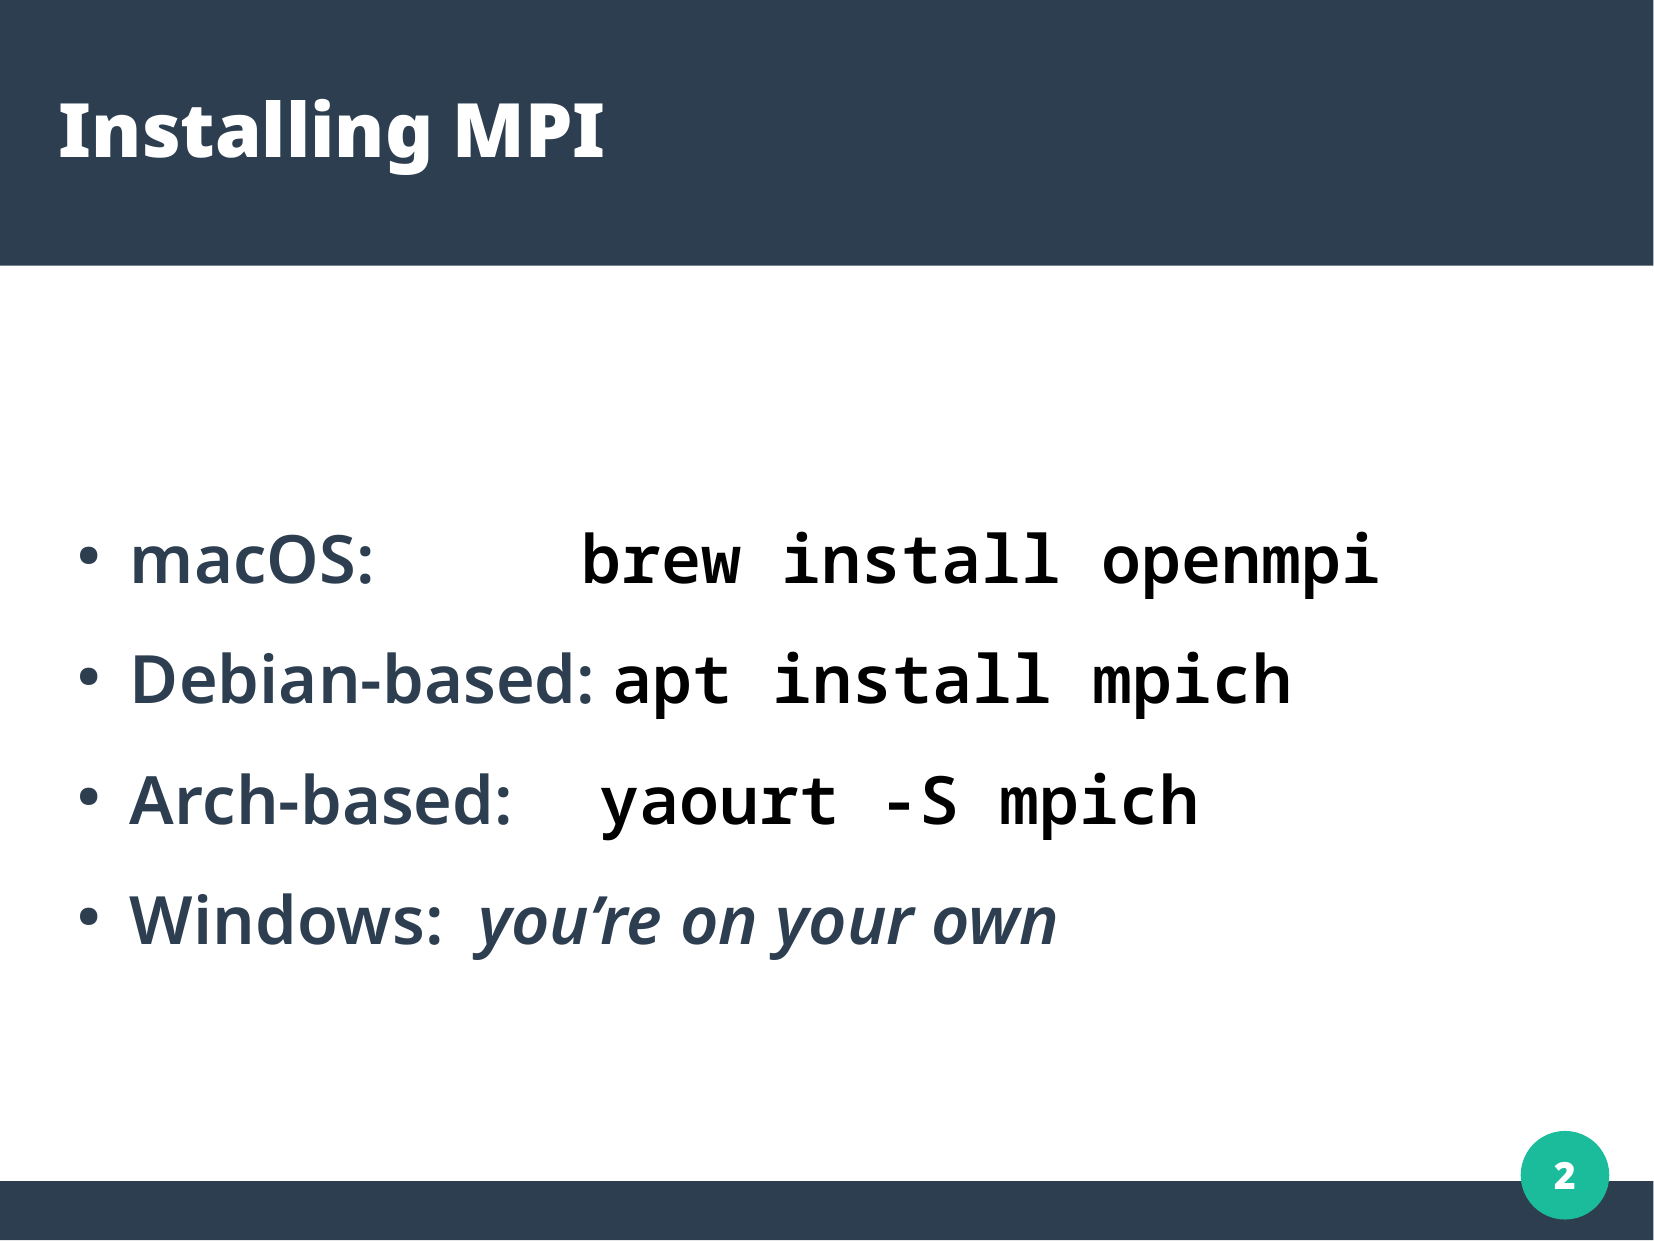

# Installing MPI
macOS: brew install openmpi
Debian-based: apt install mpich
Arch-based: yaourt -S mpich
Windows: you’re on your own
2